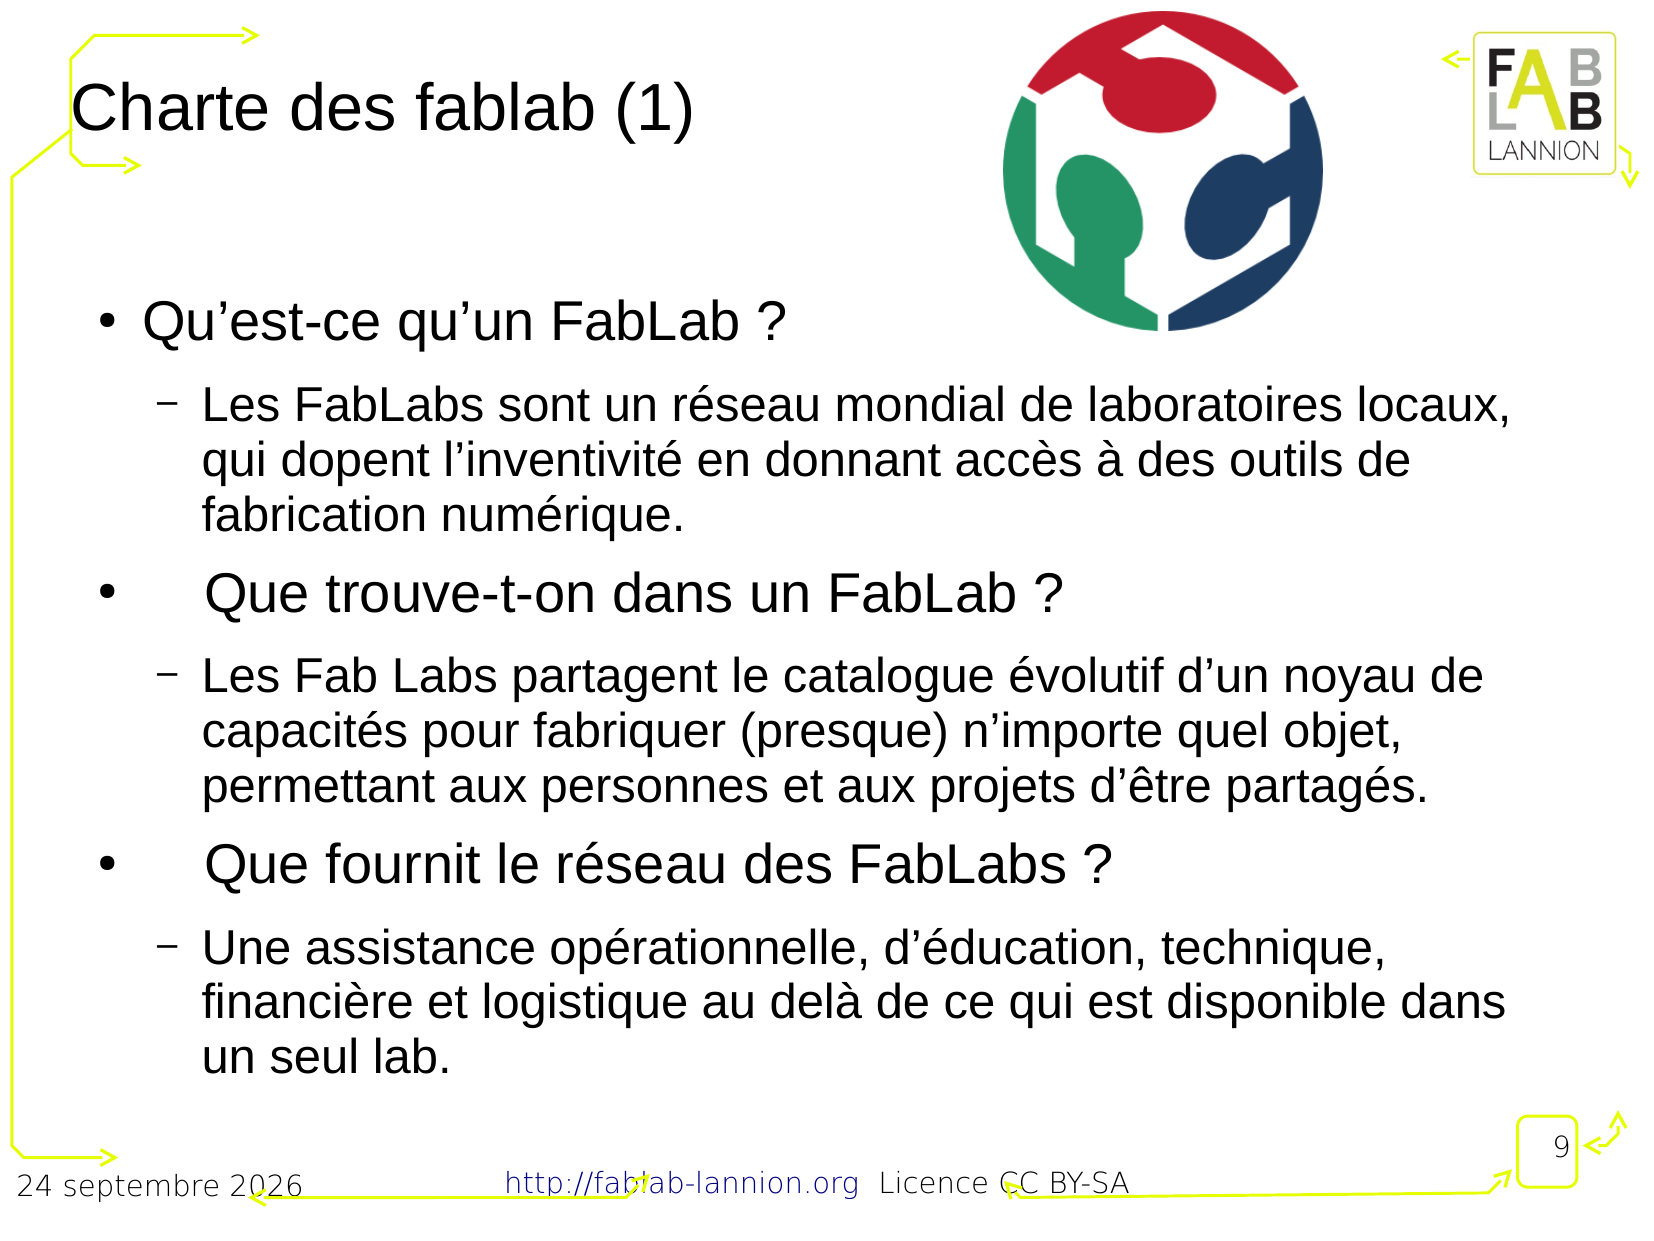

# Charte des fablab (1)
Qu’est-ce qu’un FabLab ?
Les FabLabs sont un réseau mondial de laboratoires locaux, qui dopent l’inventivité en donnant accès à des outils de fabrication numérique.
 Que trouve-t-on dans un FabLab ?
Les Fab Labs partagent le catalogue évolutif d’un noyau de capacités pour fabriquer (presque) n’importe quel objet, permettant aux personnes et aux projets d’être partagés.
 Que fournit le réseau des FabLabs ?
Une assistance opérationnelle, d’éducation, technique, financière et logistique au delà de ce qui est disponible dans un seul lab.
9